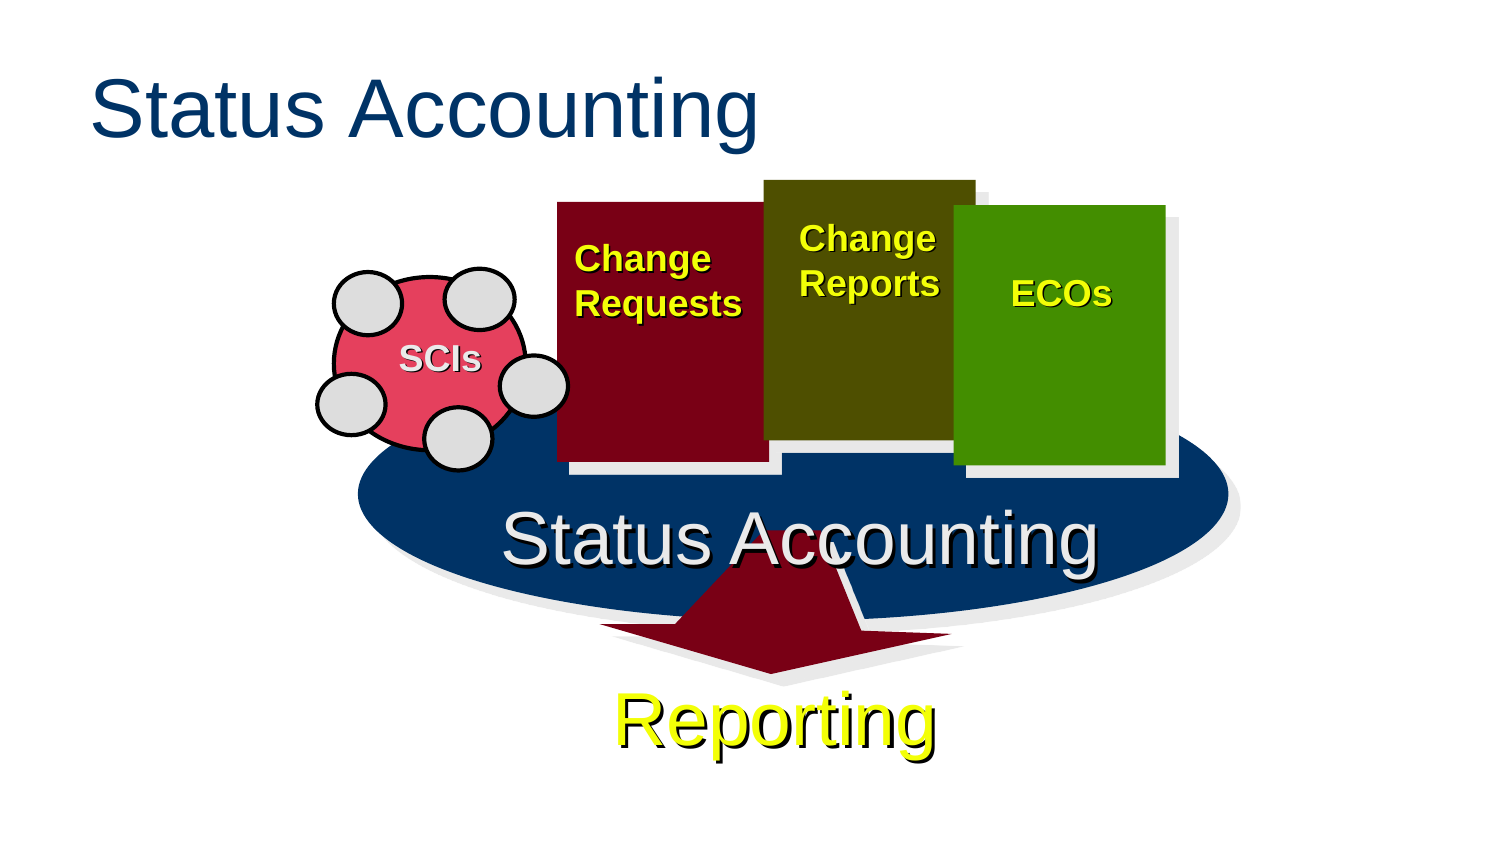

# Status Accounting
Change
Reports
Change
Requests
ECOs
SCIs
Status Accounting
Reporting